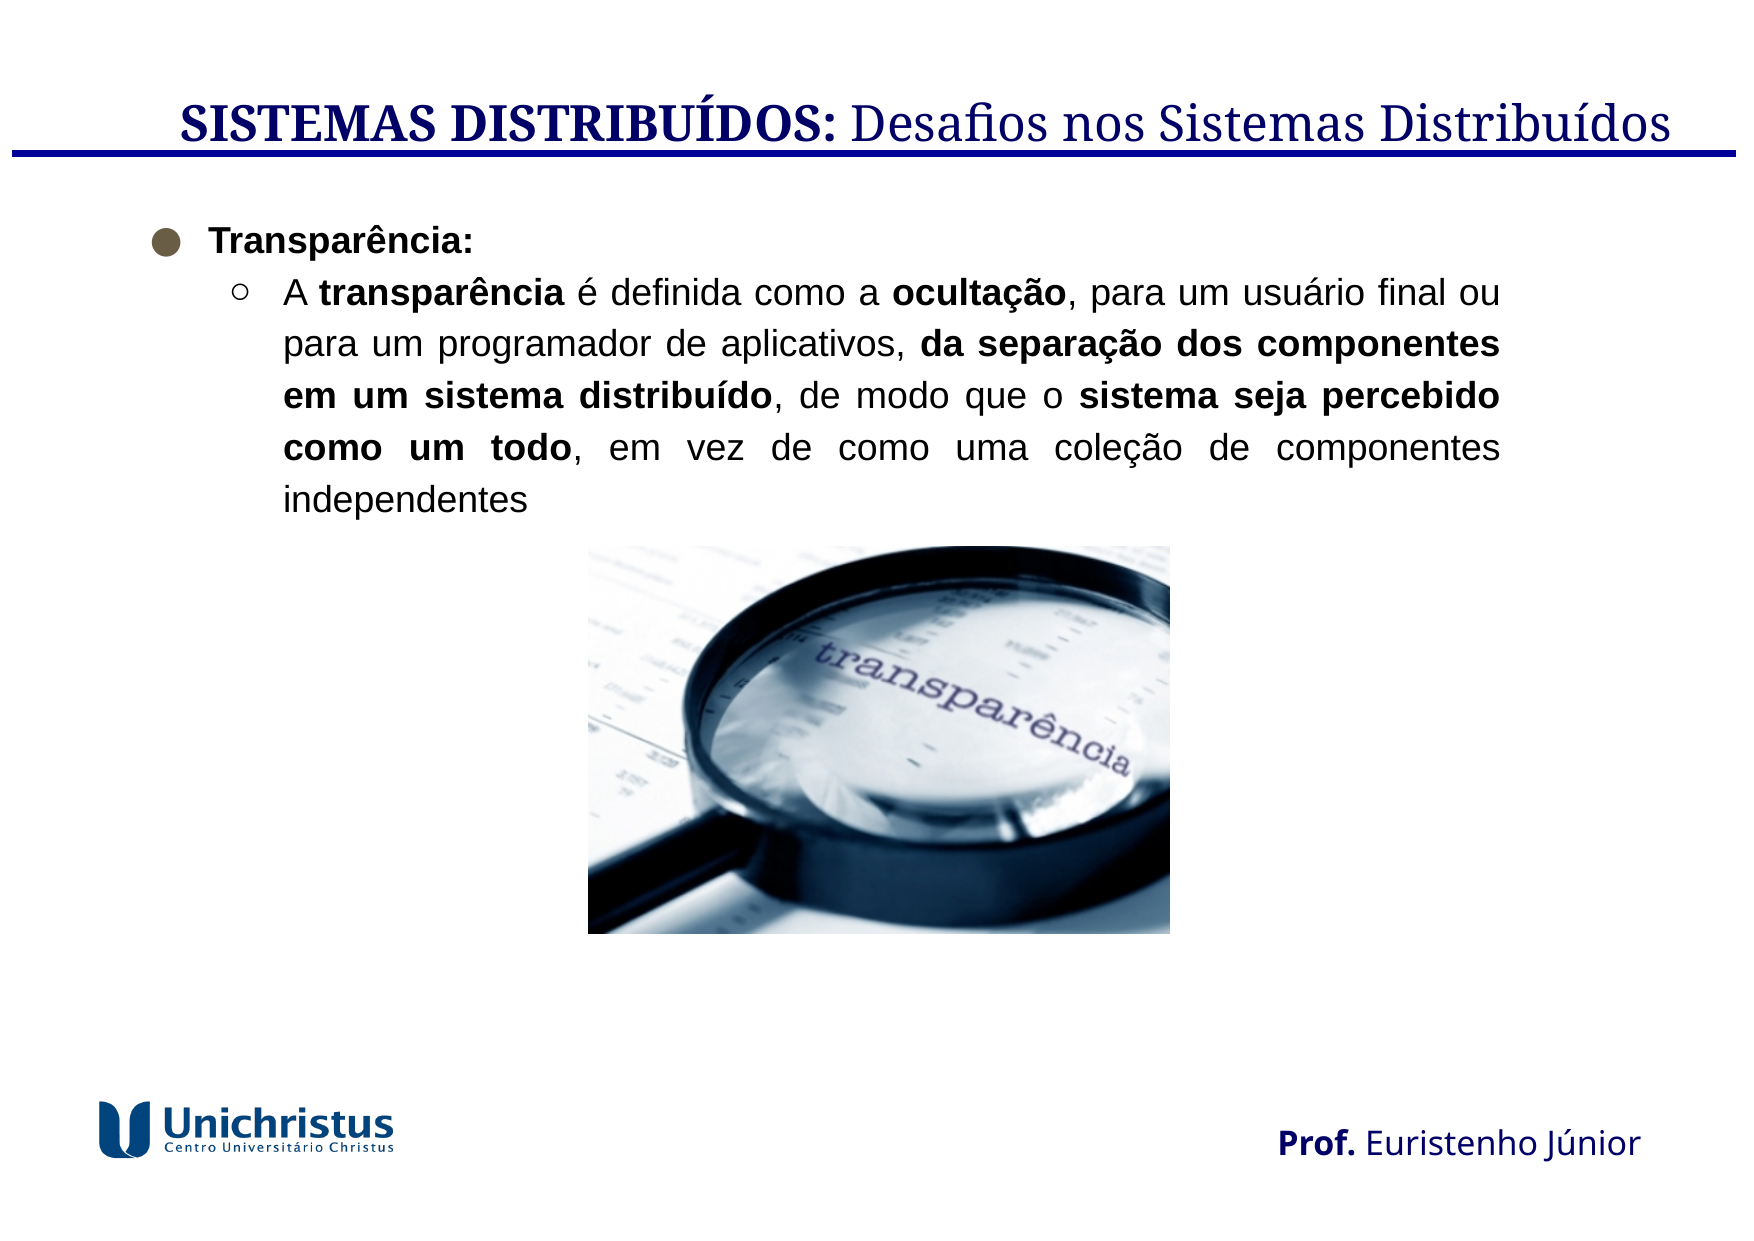

SISTEMAS DISTRIBUÍDOS: Desafios nos Sistemas Distribuídos
Transparência:
A transparência é definida como a ocultação, para um usuário final ou para um programador de aplicativos, da separação dos componentes em um sistema distribuído, de modo que o sistema seja percebido como um todo, em vez de como uma coleção de componentes independentes
Prof. Euristenho Júnior